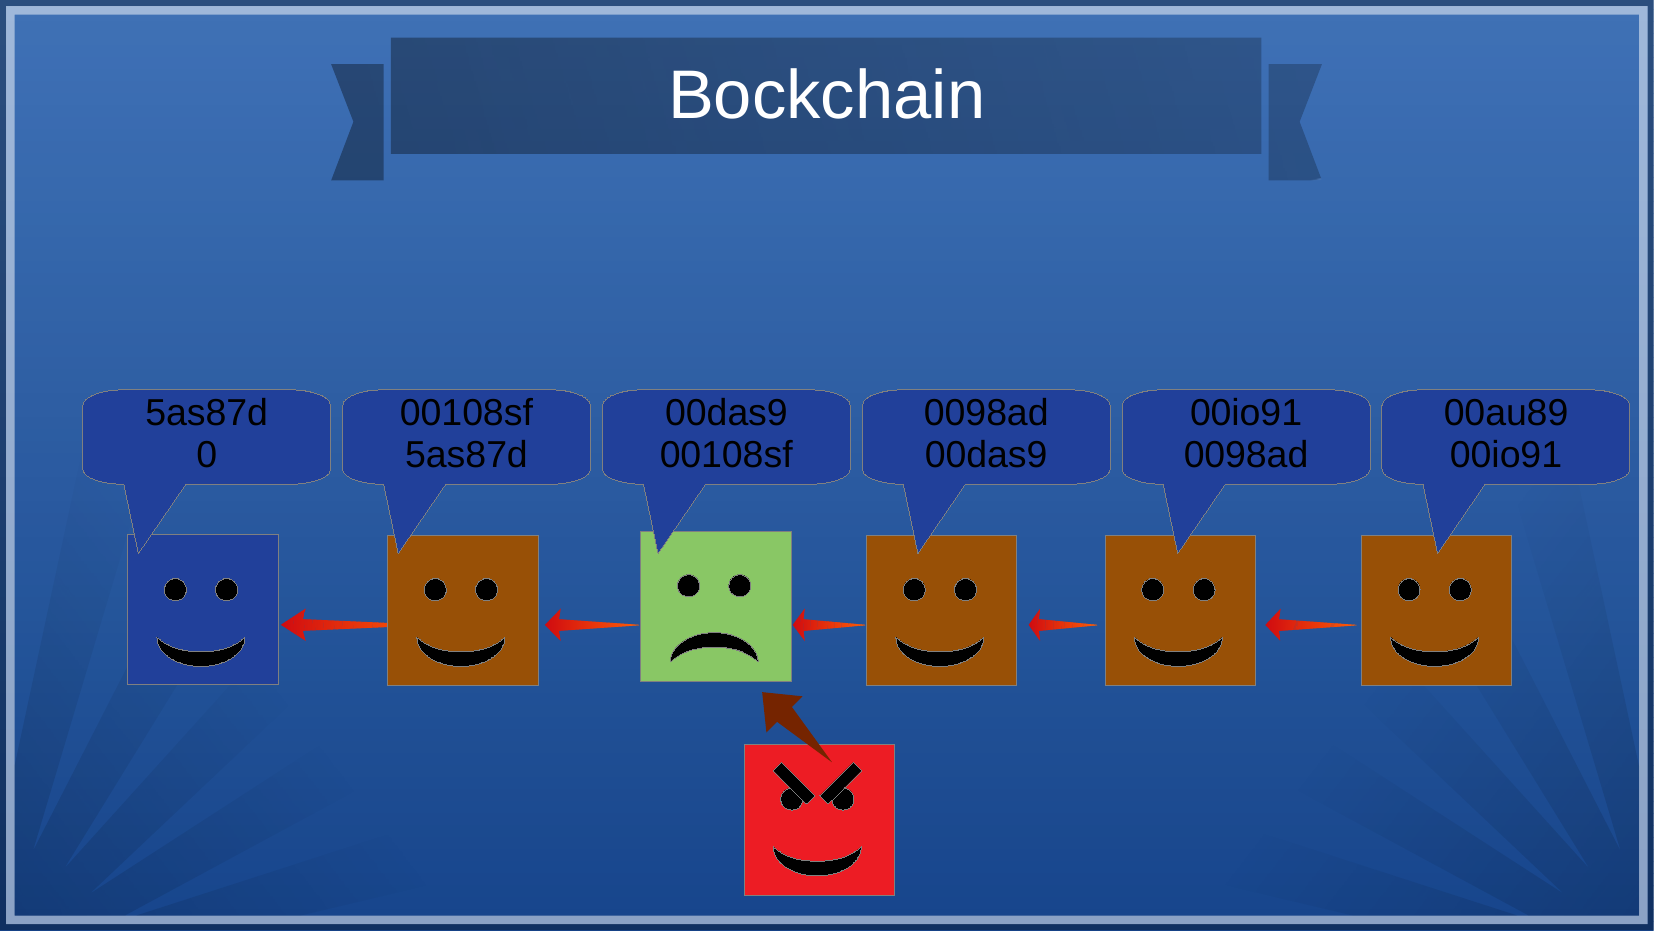

# Bockchain
5as87d
0
00108sf
5as87d
00das9
00108sf
0098ad
00das9
00io91
0098ad
00au89
00io91